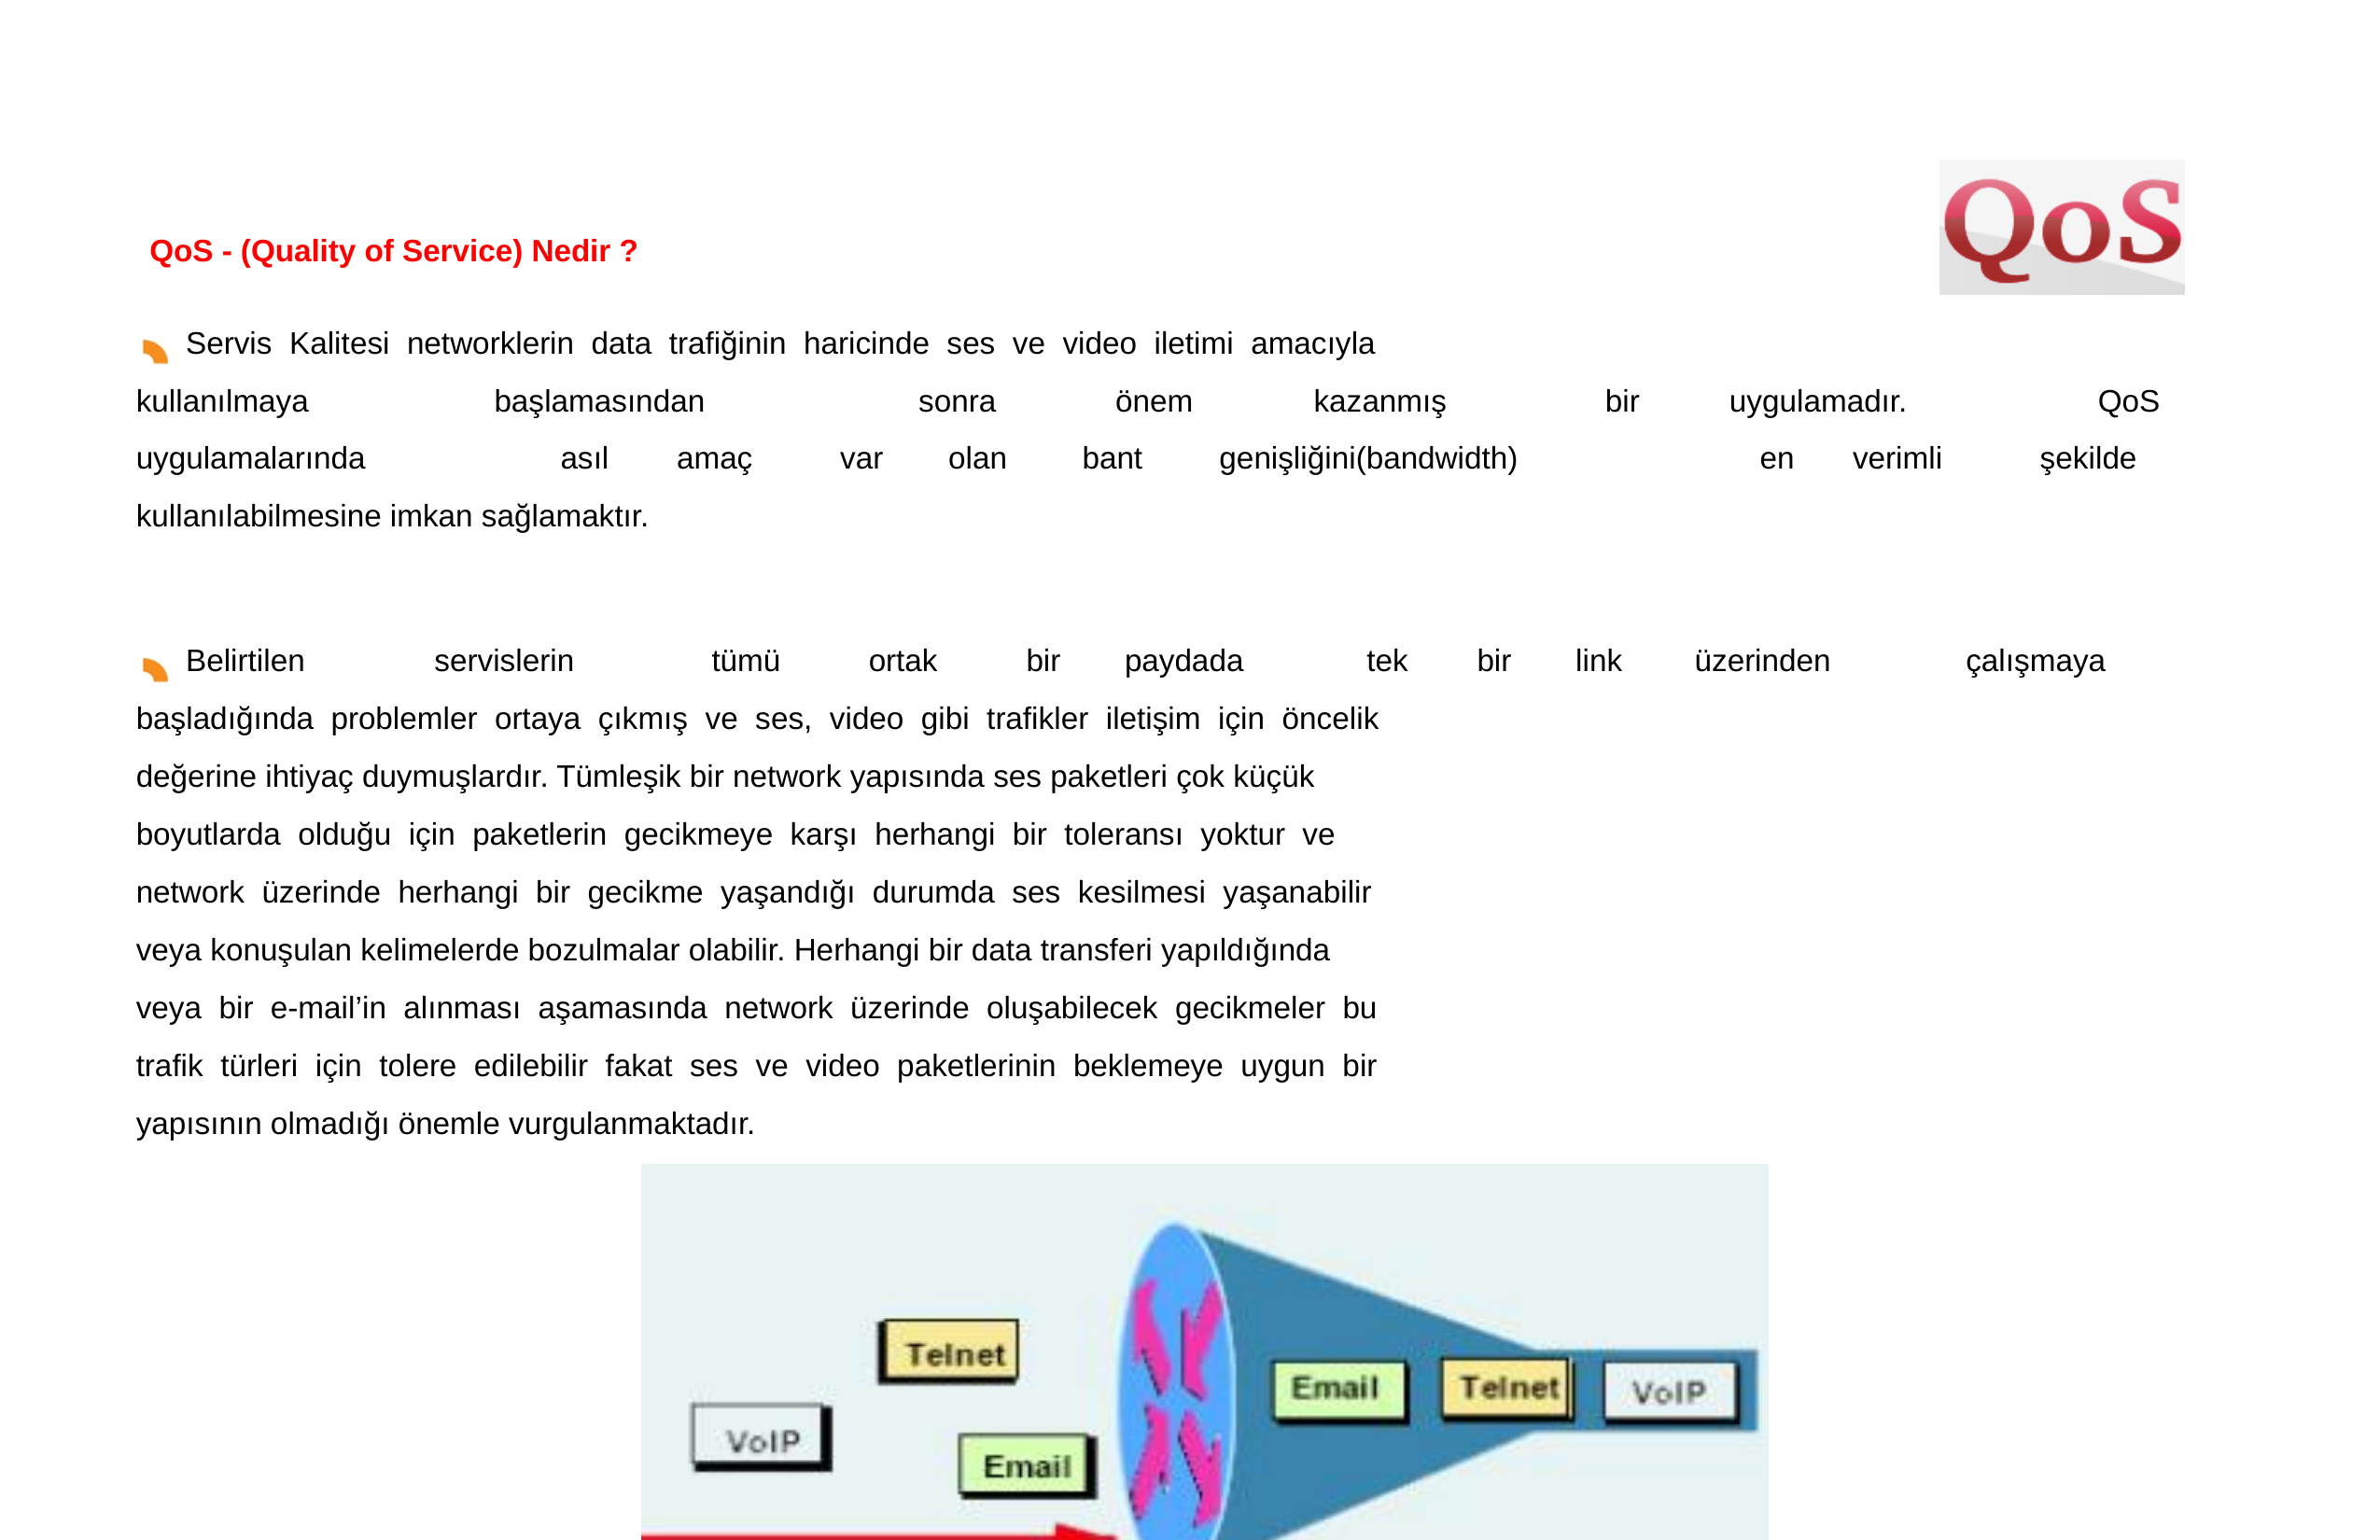

QoS - (Quality of Service) Nedir ?
 Servis Kalitesi networklerin data trafiğinin haricinde ses ve video iletimi amacıyla
kullanılmaya
başlamasından
sonra
önem
kazanmış
bir
uygulamadır.
QoS
uygulamalarında
asıl
amaç
var
olan
bant
genişliğini(bandwidth)
en
verimli
şekilde
kullanılabilmesine imkan sağlamaktır.
 Belirtilen
servislerin
tümü
ortak
bir
paydada
tek
bir
link
üzerinden
çalışmaya
başladığında problemler ortaya çıkmış ve ses, video gibi trafikler iletişim için öncelik
değerine ihtiyaç duymuşlardır. Tümleşik bir network yapısında ses paketleri çok küçük
boyutlarda olduğu için paketlerin gecikmeye karşı herhangi bir toleransı yoktur ve
network üzerinde herhangi bir gecikme yaşandığı durumda ses kesilmesi yaşanabilir
veya konuşulan kelimelerde bozulmalar olabilir. Herhangi bir data transferi yapıldığında
veya bir e-mail’in alınması aşamasında network üzerinde oluşabilecek gecikmeler bu
trafik türleri için tolere edilebilir fakat ses ve video paketlerinin beklemeye uygun bir
yapısının olmadığı önemle vurgulanmaktadır.